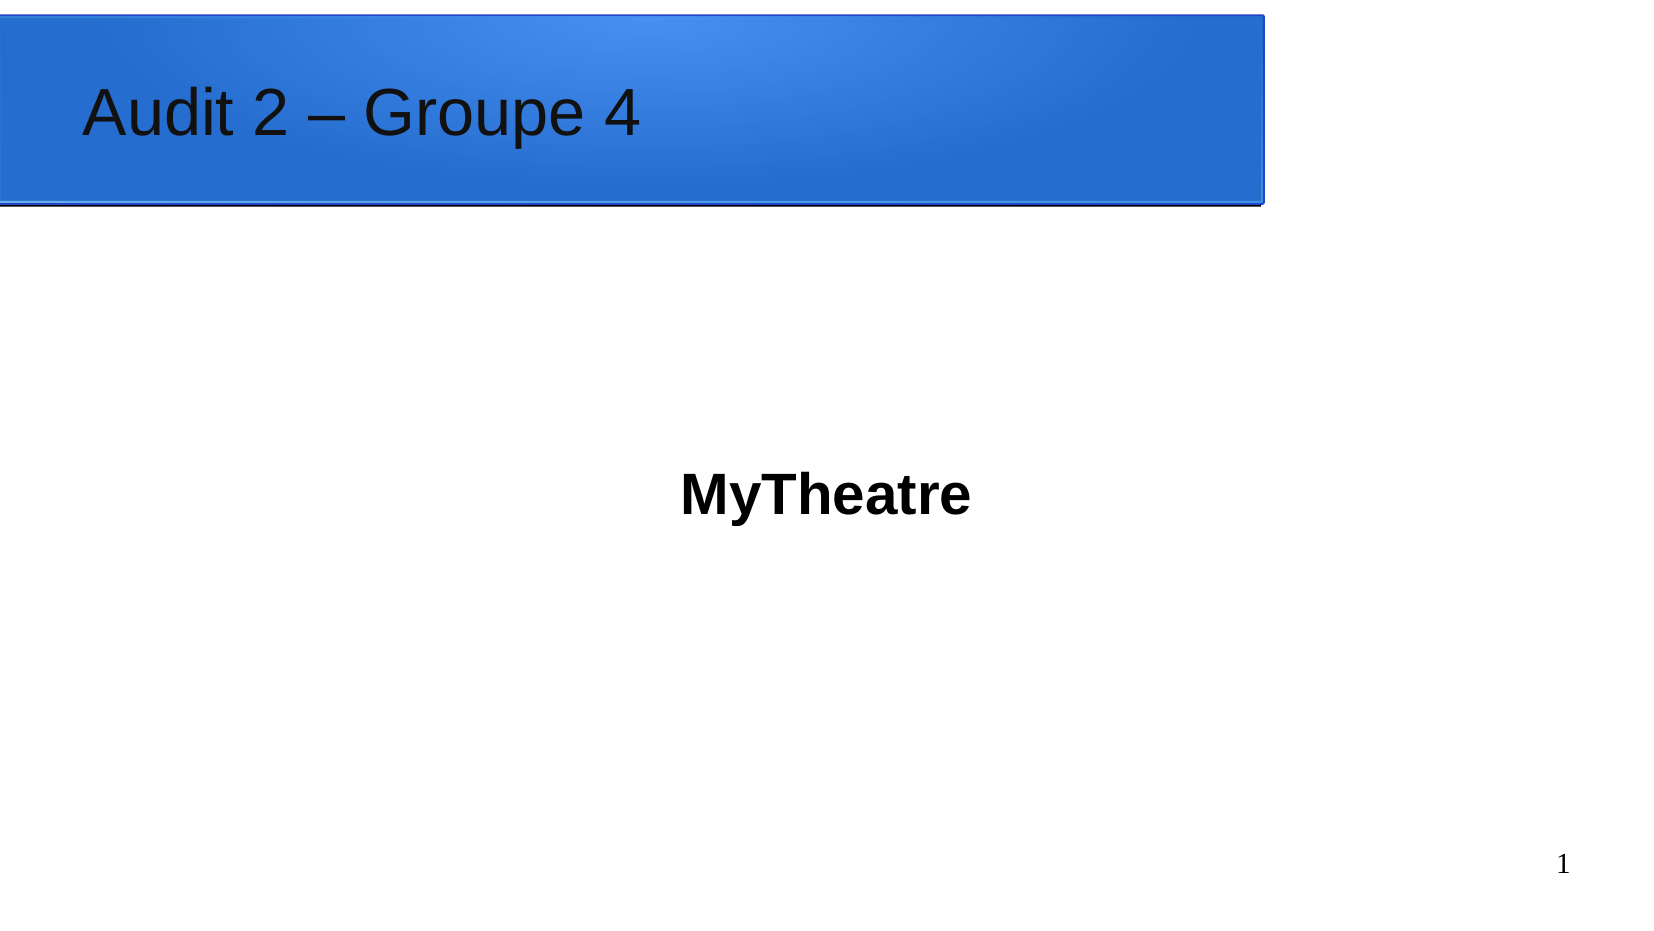

# Audit 2 – Groupe 4
MyTheatre
1